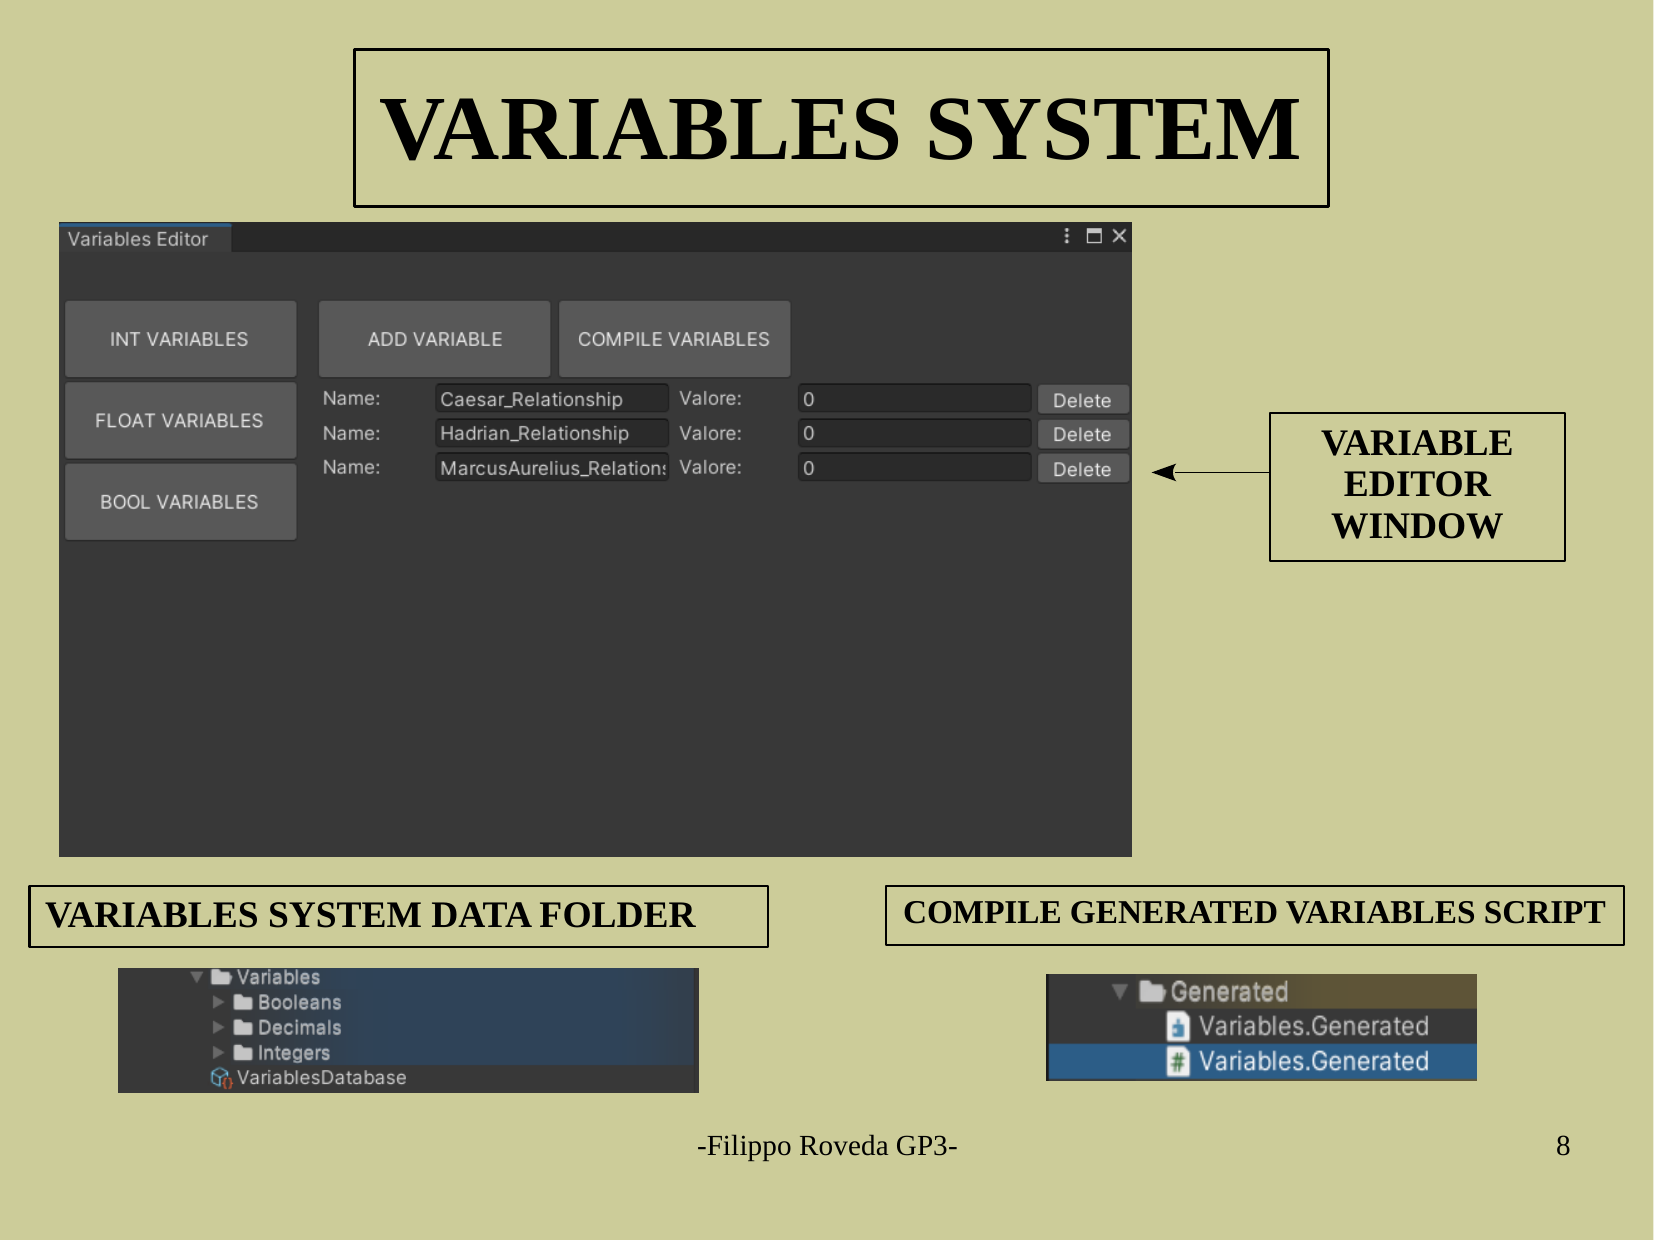

# VARIABLES SYSTEM
VARIABLE EDITOR WINDOW
VARIABLES SYSTEM DATA FOLDER
COMPILE GENERATED VARIABLES SCRIPT
-Filippo Roveda GP3-
8